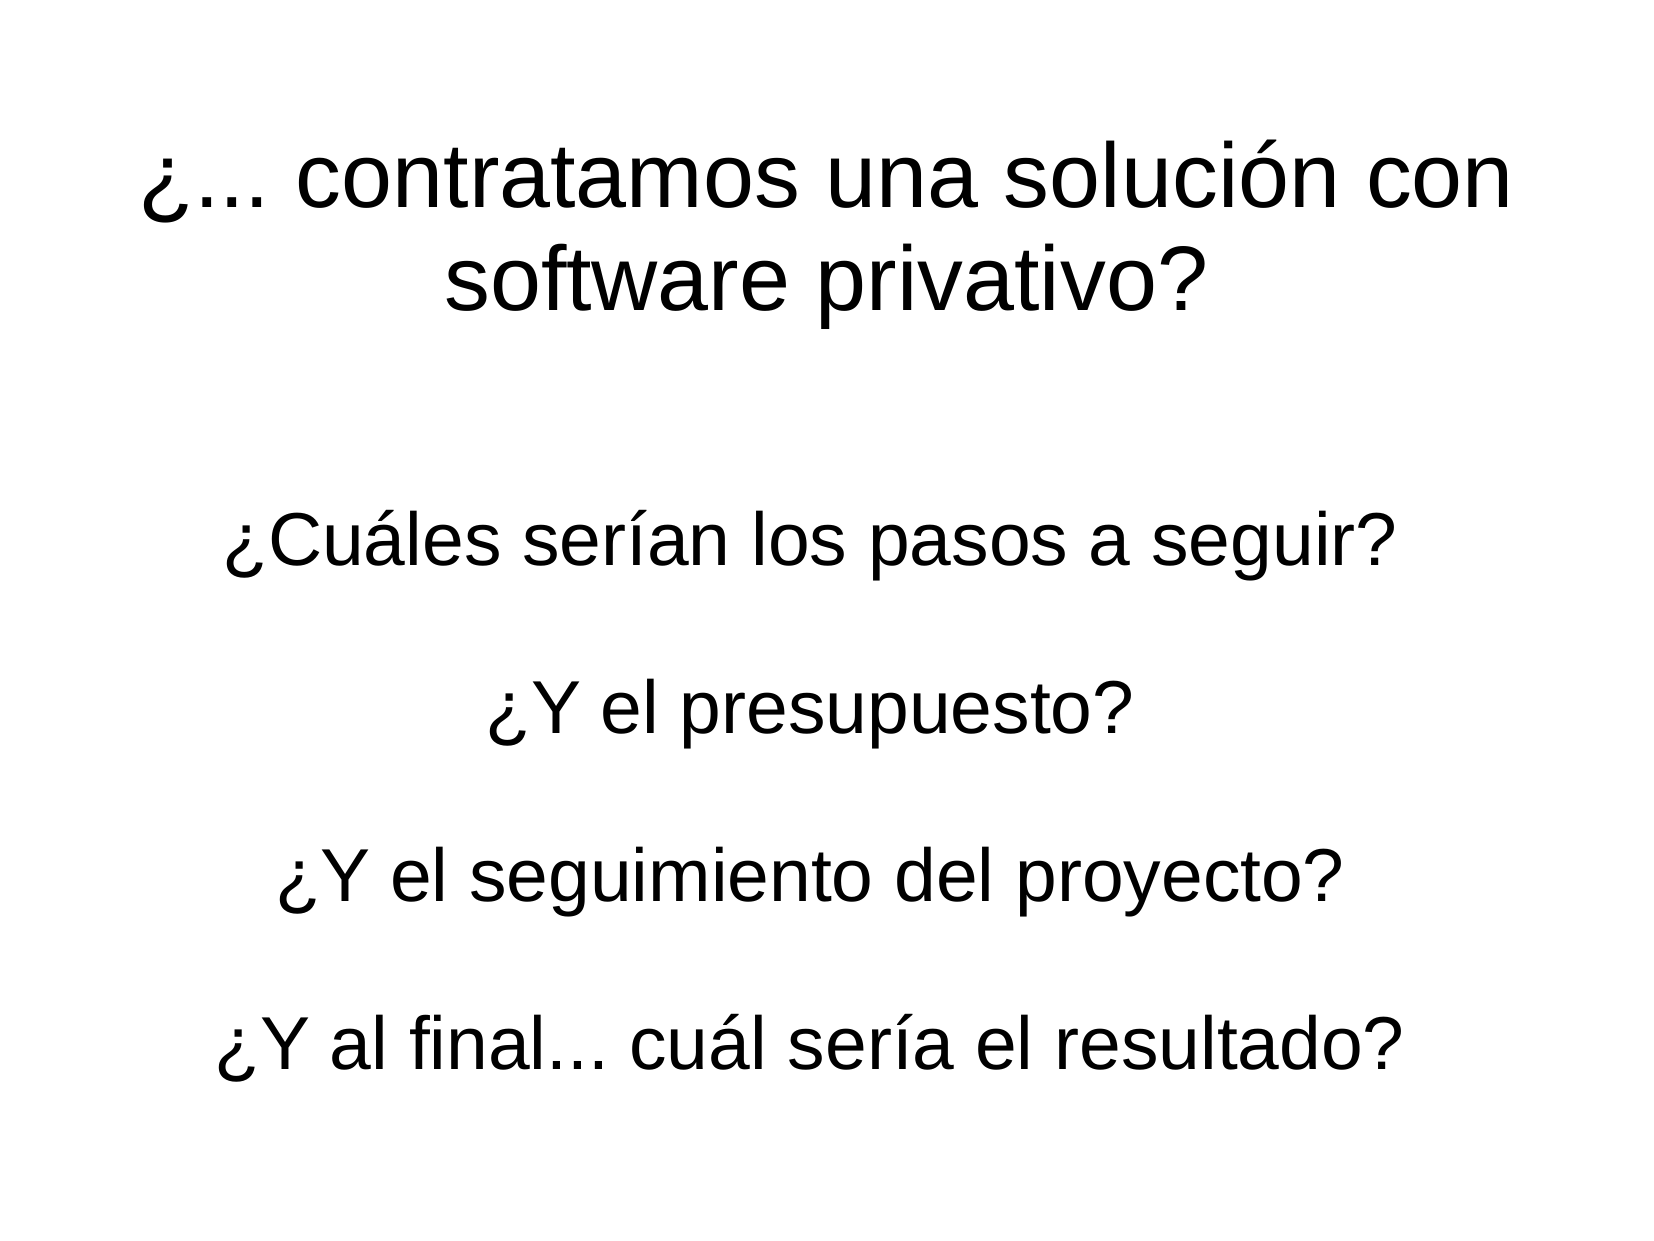

# ¿... contratamos una solución con software privativo?
¿Cuáles serían los pasos a seguir?
¿Y el presupuesto?
¿Y el seguimiento del proyecto?
¿Y al final... cuál sería el resultado?